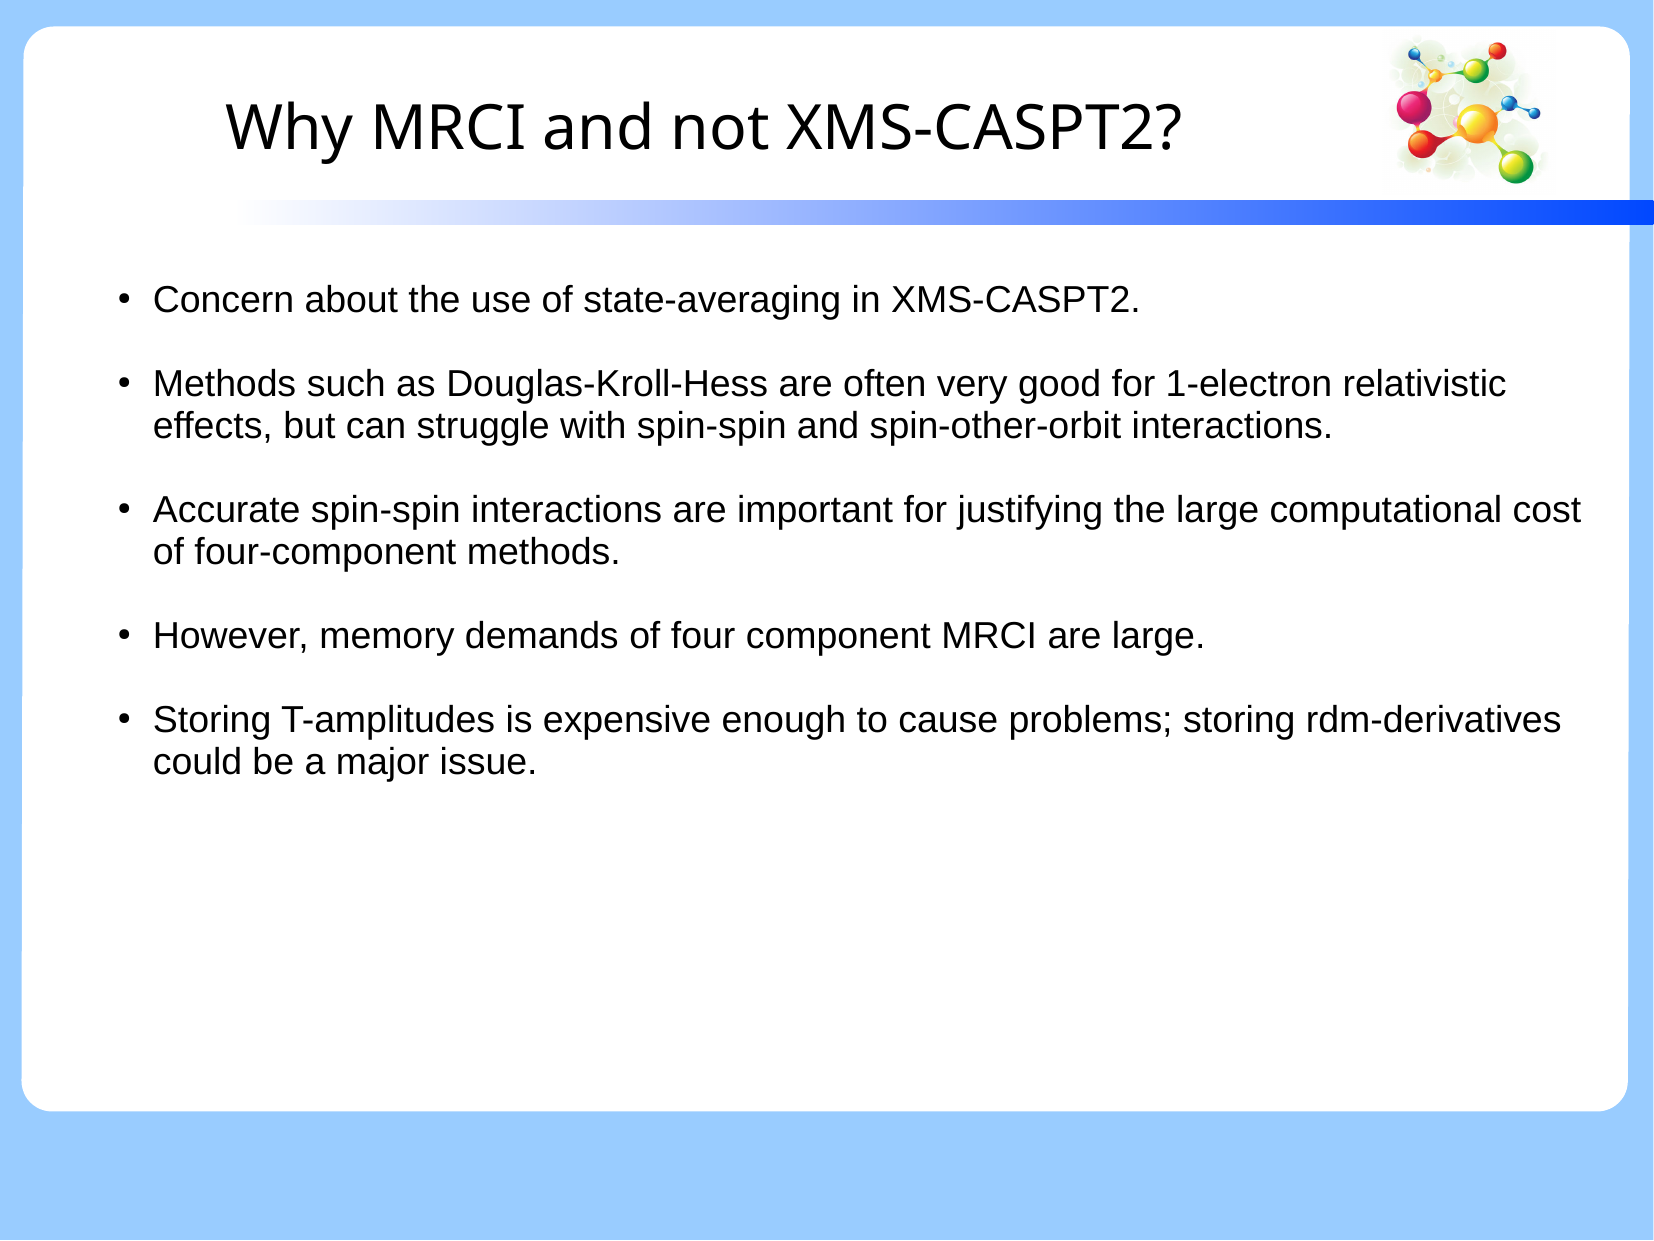

# Why MRCI and not XMS-CASPT2?
Concern about the use of state-averaging in XMS-CASPT2.
Methods such as Douglas-Kroll-Hess are often very good for 1-electron relativistic effects, but can struggle with spin-spin and spin-other-orbit interactions.
Accurate spin-spin interactions are important for justifying the large computational cost of four-component methods.
However, memory demands of four component MRCI are large.
Storing T-amplitudes is expensive enough to cause problems; storing rdm-derivatives could be a major issue.